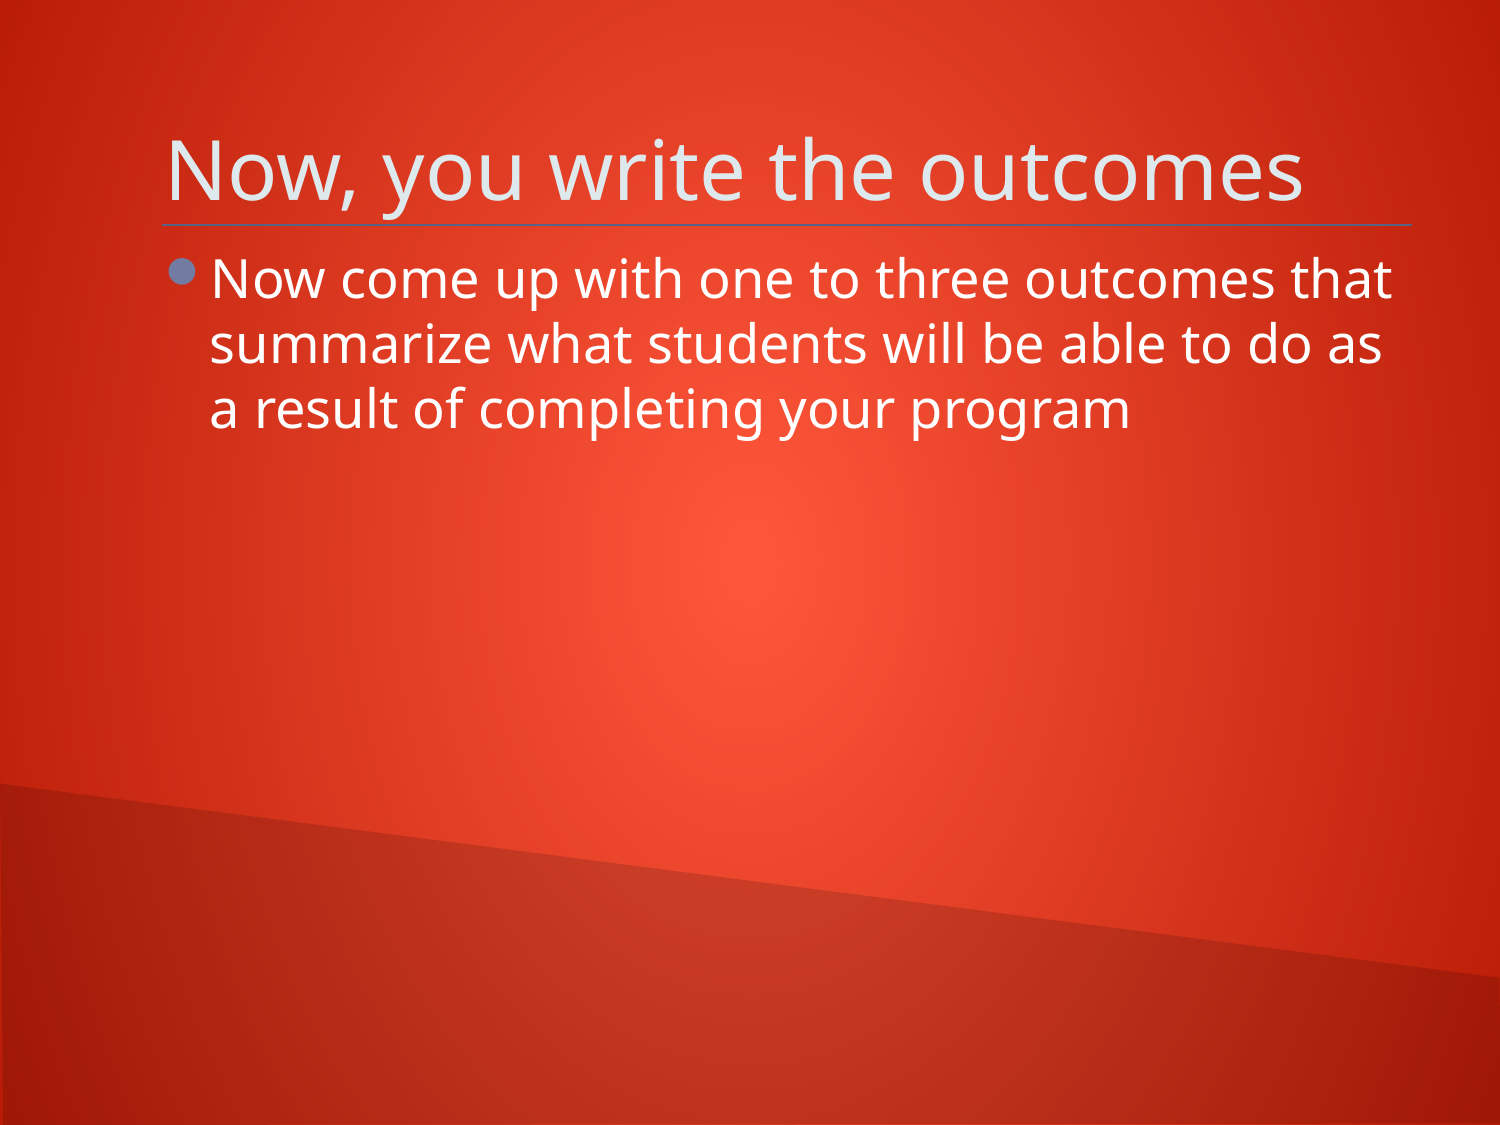

# Now, you write the outcomes
Now come up with one to three outcomes that summarize what students will be able to do as a result of completing your program